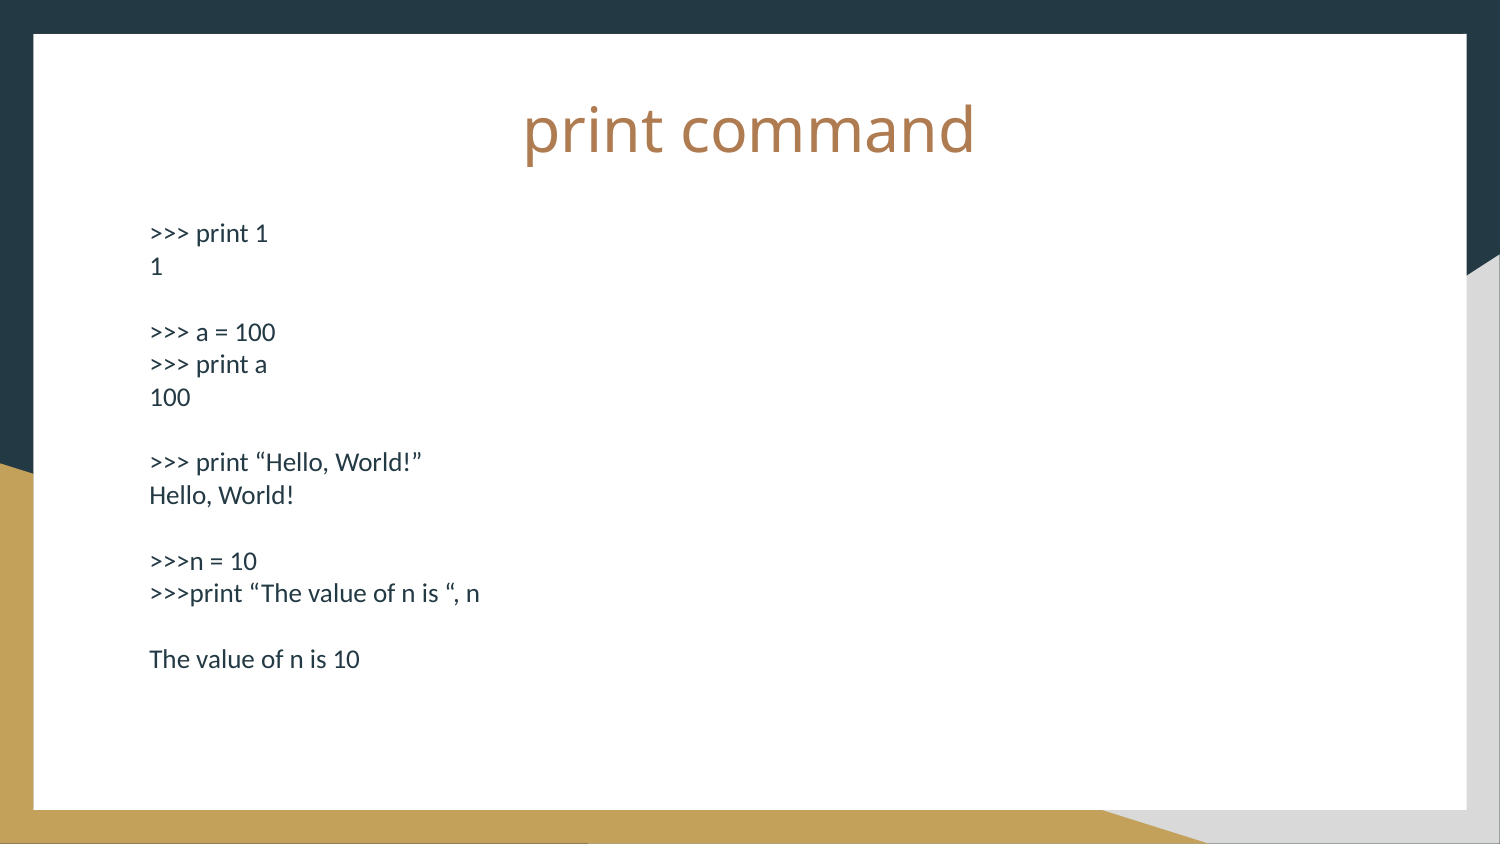

# print command
>>> print 1
1
>>> a = 100
>>> print a
100
>>> print “Hello, World!”
Hello, World!
>>>n = 10
>>>print “The value of n is “, n
The value of n is 10